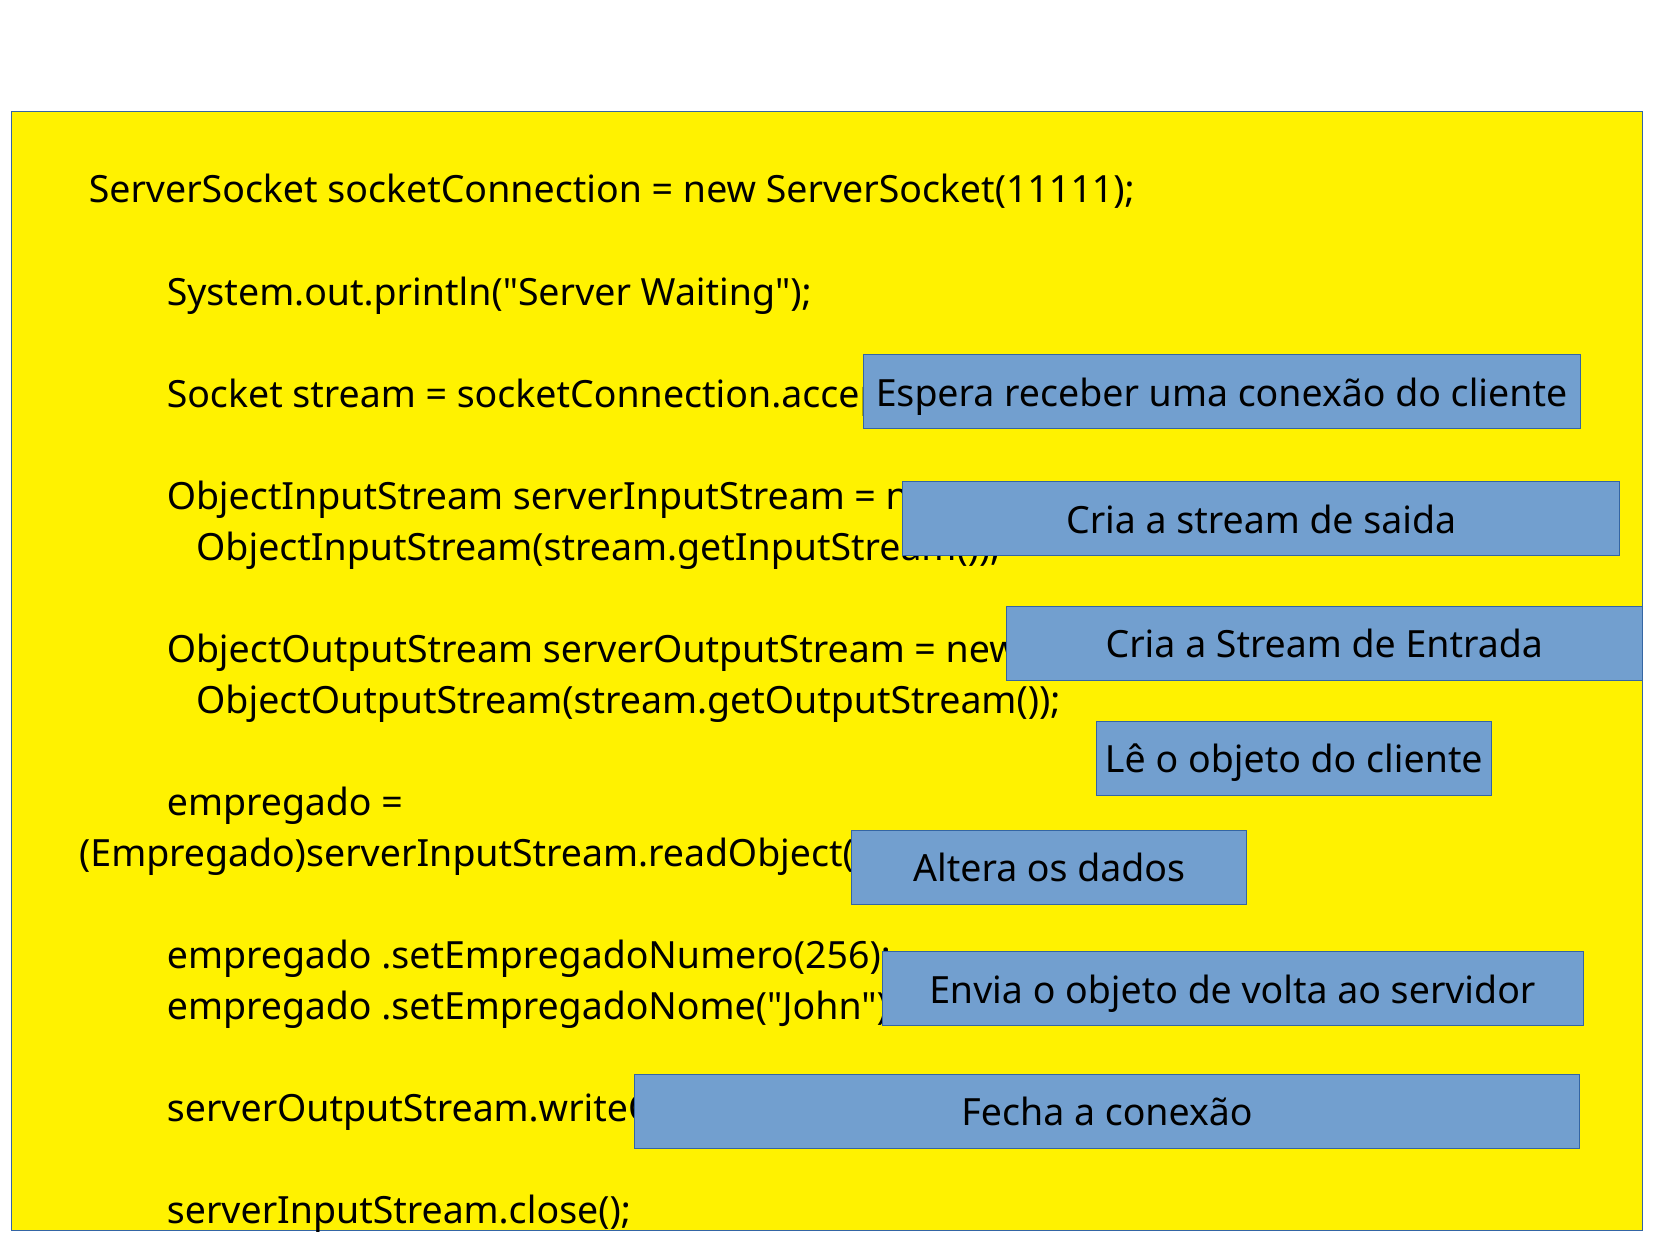

ServerSocket socketConnection = new ServerSocket(11111);
 System.out.println("Server Waiting");
 Socket stream = socketConnection.accept();
 ObjectInputStream serverInputStream = new
 ObjectInputStream(stream.getInputStream());
 ObjectOutputStream serverOutputStream = new
 ObjectOutputStream(stream.getOutputStream());
 empregado = (Empregado)serverInputStream.readObject();
 empregado .setEmpregadoNumero(256);
 empregado .setEmpregadoNome("John");
 serverOutputStream.writeObject(empregado);
 serverInputStream.close();
 serverOutputStream.close();
Espera receber uma conexão do cliente
Cria a stream de saida
Cria a Stream de Entrada
Lê o objeto do cliente
Altera os dados
Envia o objeto de volta ao servidor
Fecha a conexão